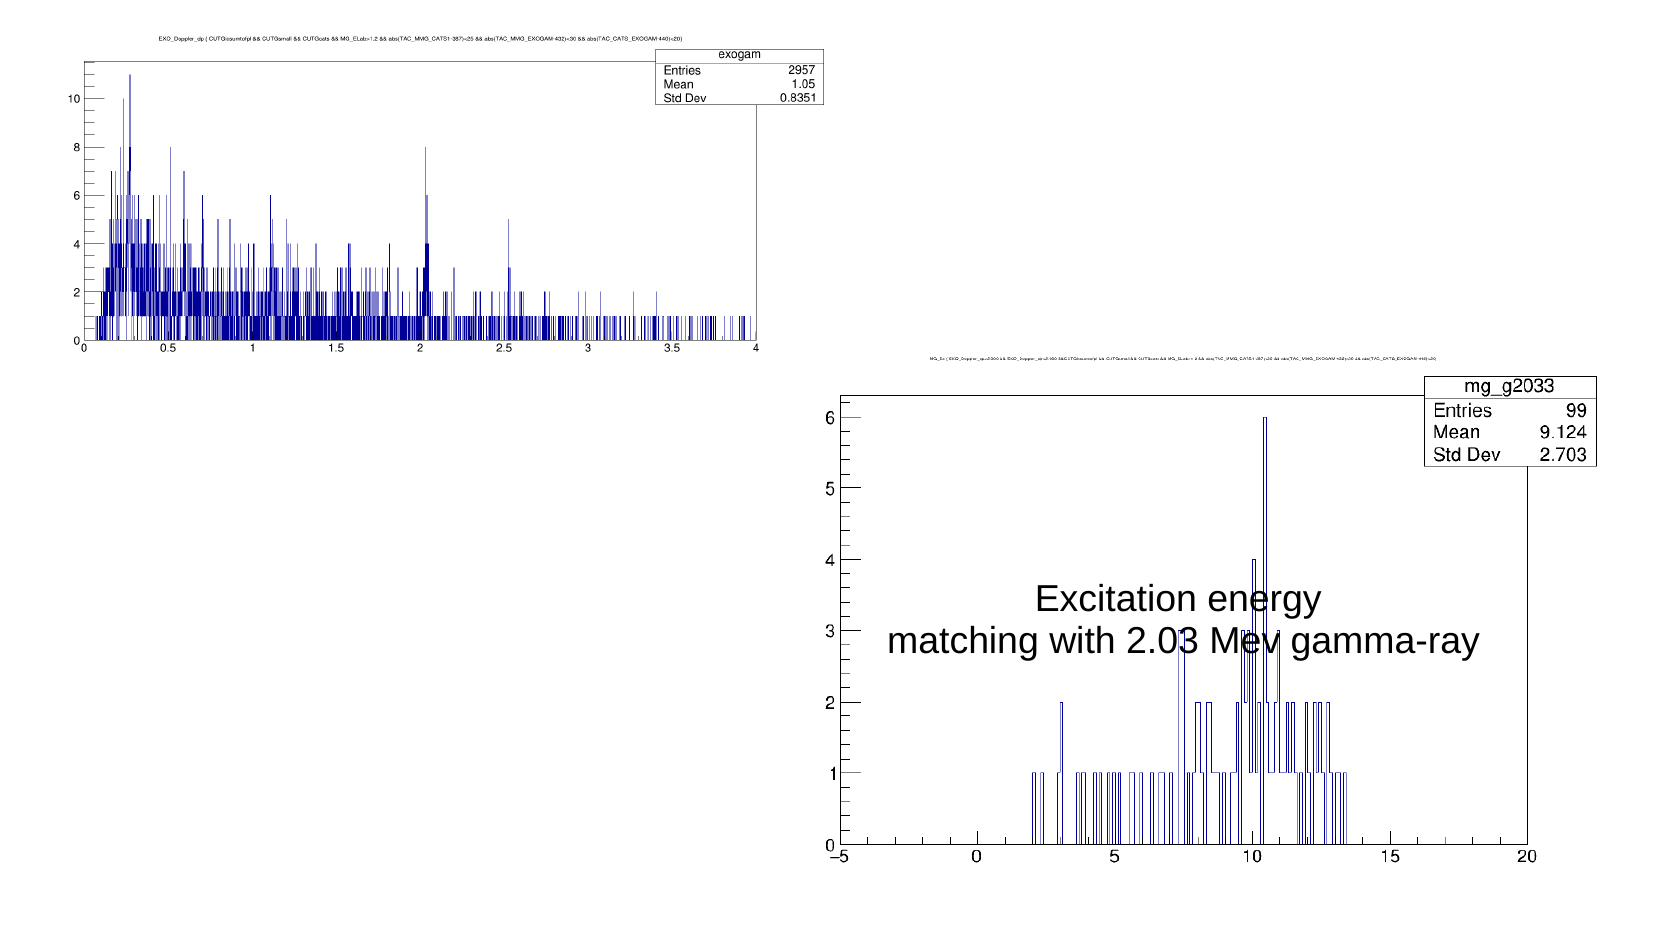

Excitation energy
matching with 2.03 Mev gamma-ray